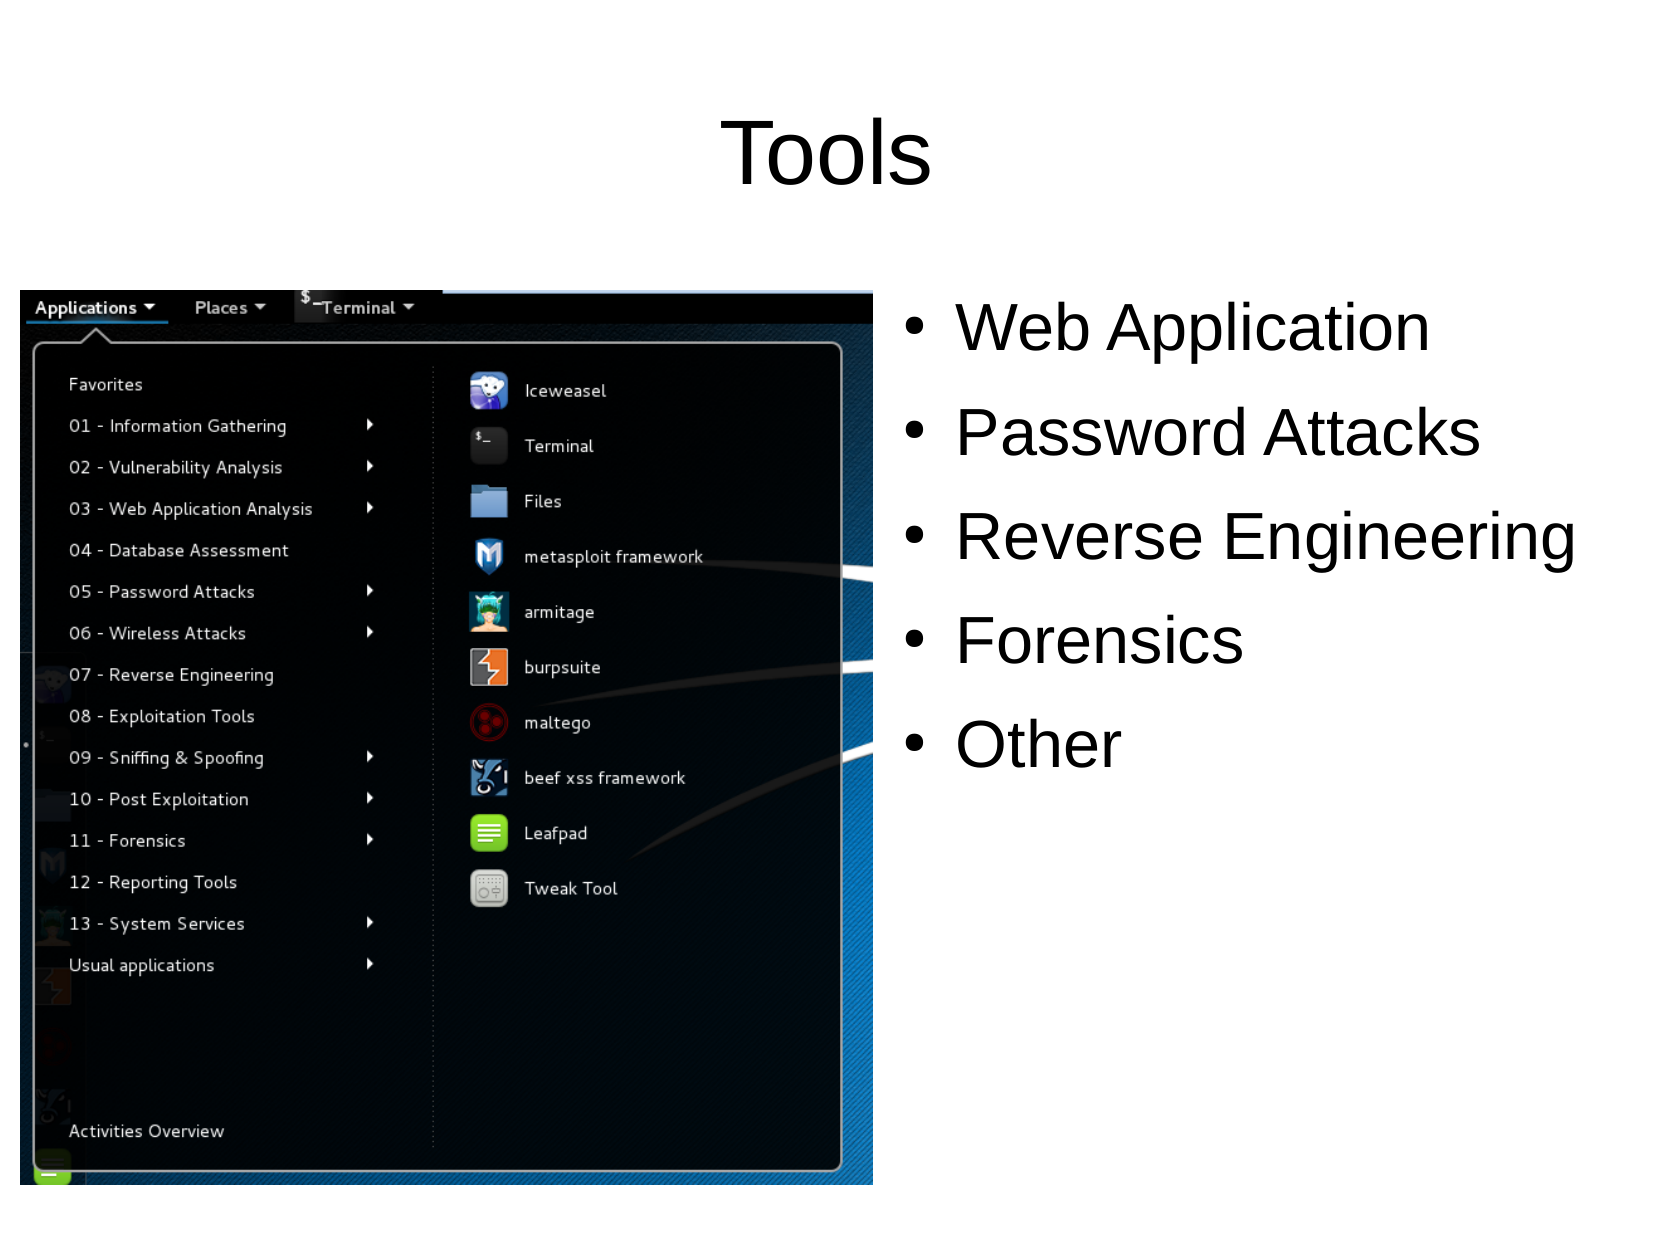

# Tools
Web Application
Password Attacks
Reverse Engineering
Forensics
Other